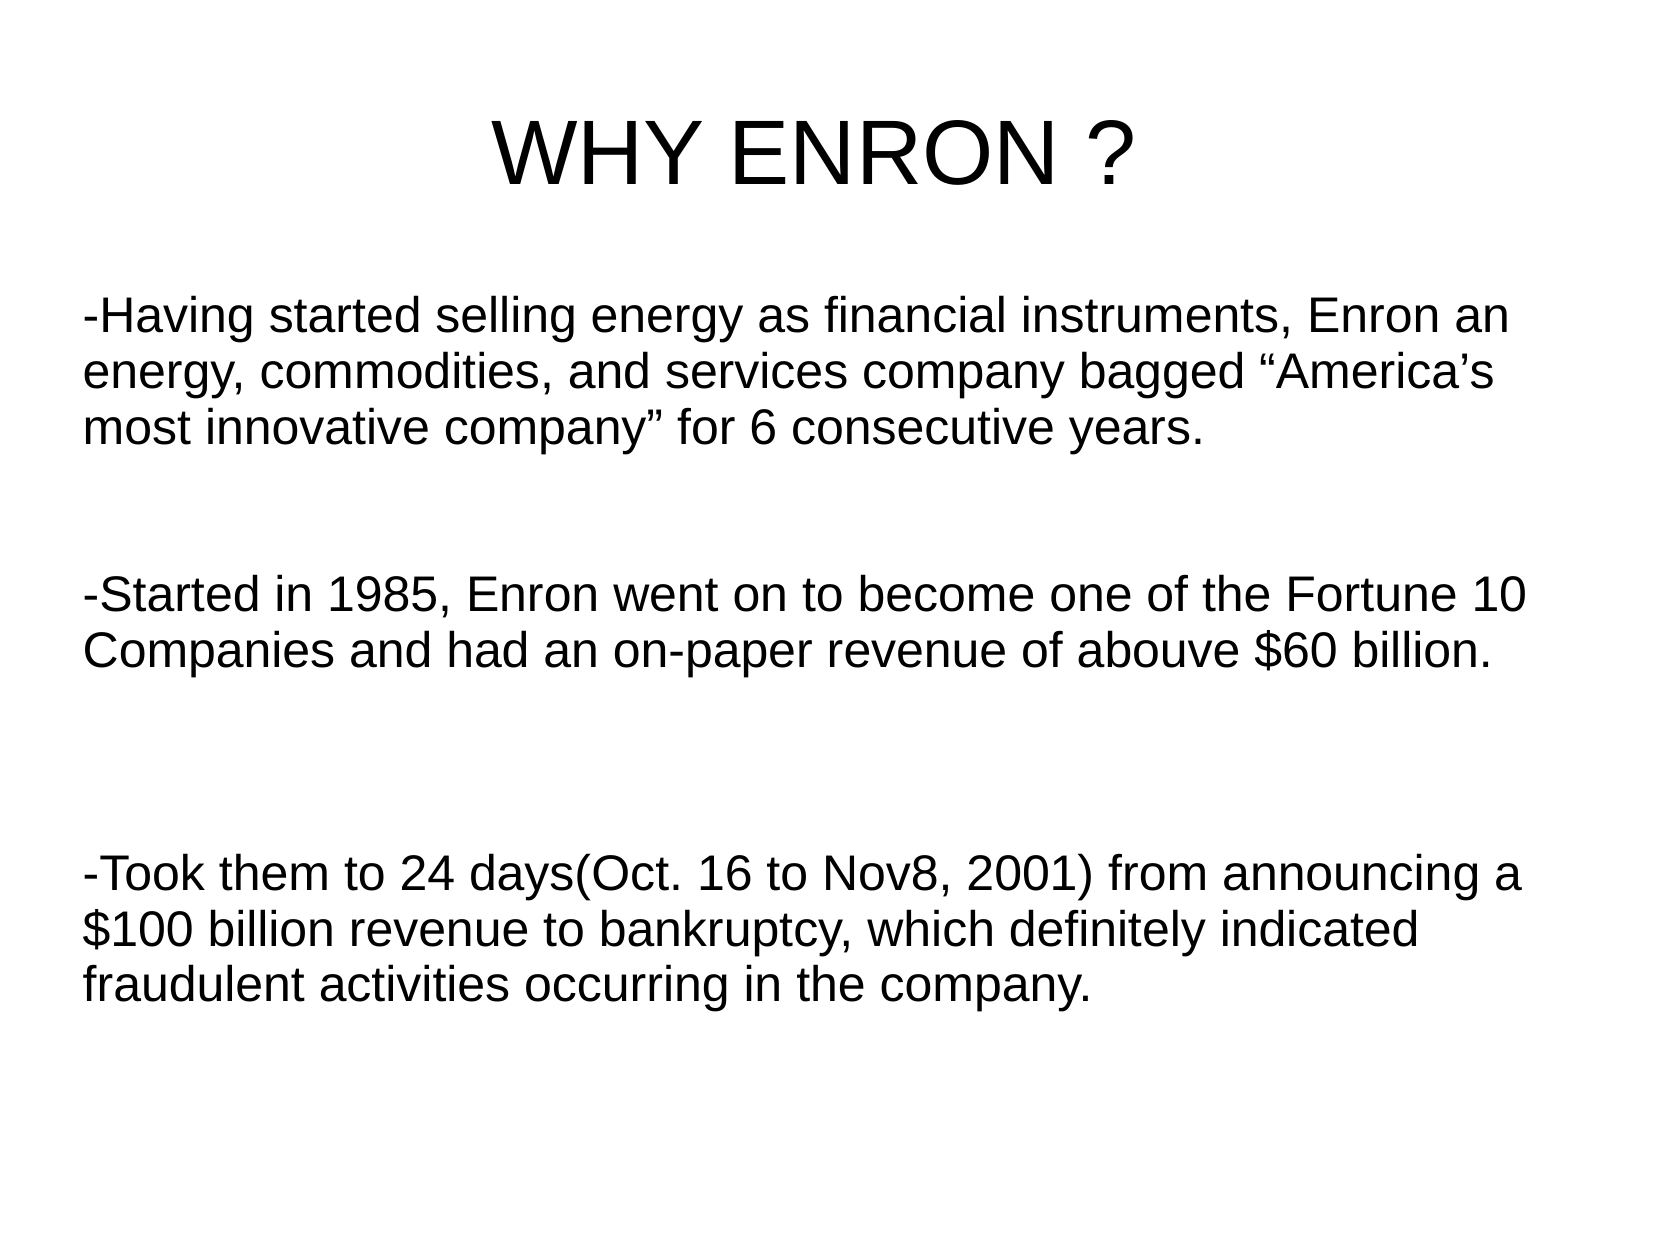

# WHY ENRON ?
-Having started selling energy as financial instruments, Enron an energy, commodities, and services company bagged “America’s most innovative company” for 6 consecutive years.
-Started in 1985, Enron went on to become one of the Fortune 10 Companies and had an on-paper revenue of abouve $60 billion.
-Took them to 24 days(Oct. 16 to Nov8, 2001) from announcing a $100 billion revenue to bankruptcy, which definitely indicated fraudulent activities occurring in the company.